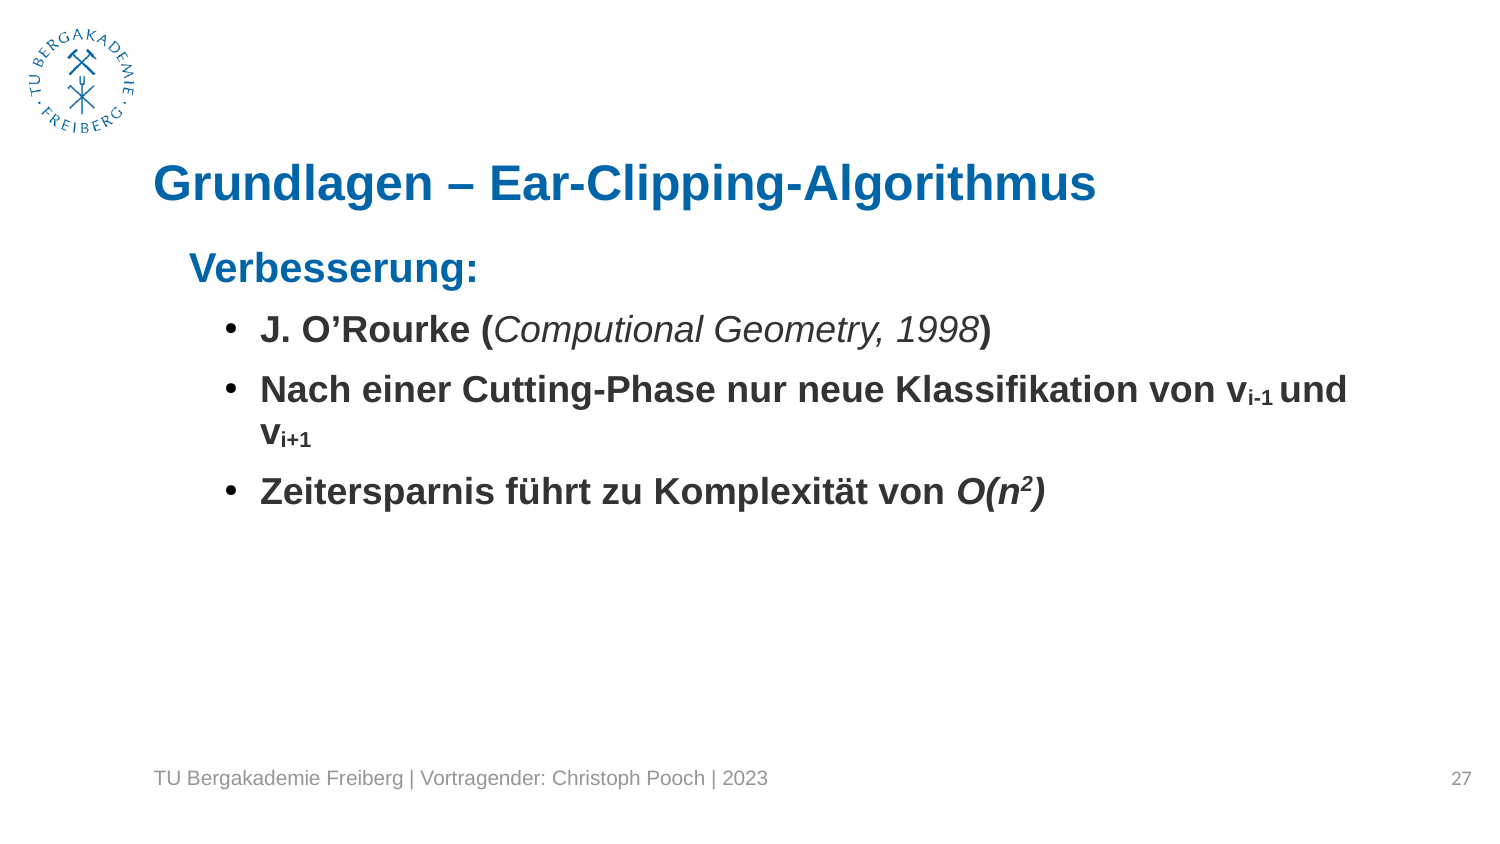

# Grundlagen – Ear-Clipping-Algorithmus
Verbesserung:
J. O’Rourke (Computional Geometry, 1998)
Nach einer Cutting-Phase nur neue Klassifikation von vi-1 und vi+1
Zeitersparnis führt zu Komplexität von O(n2)
TU Bergakademie Freiberg | Vortragender: Christoph Pooch | 2023